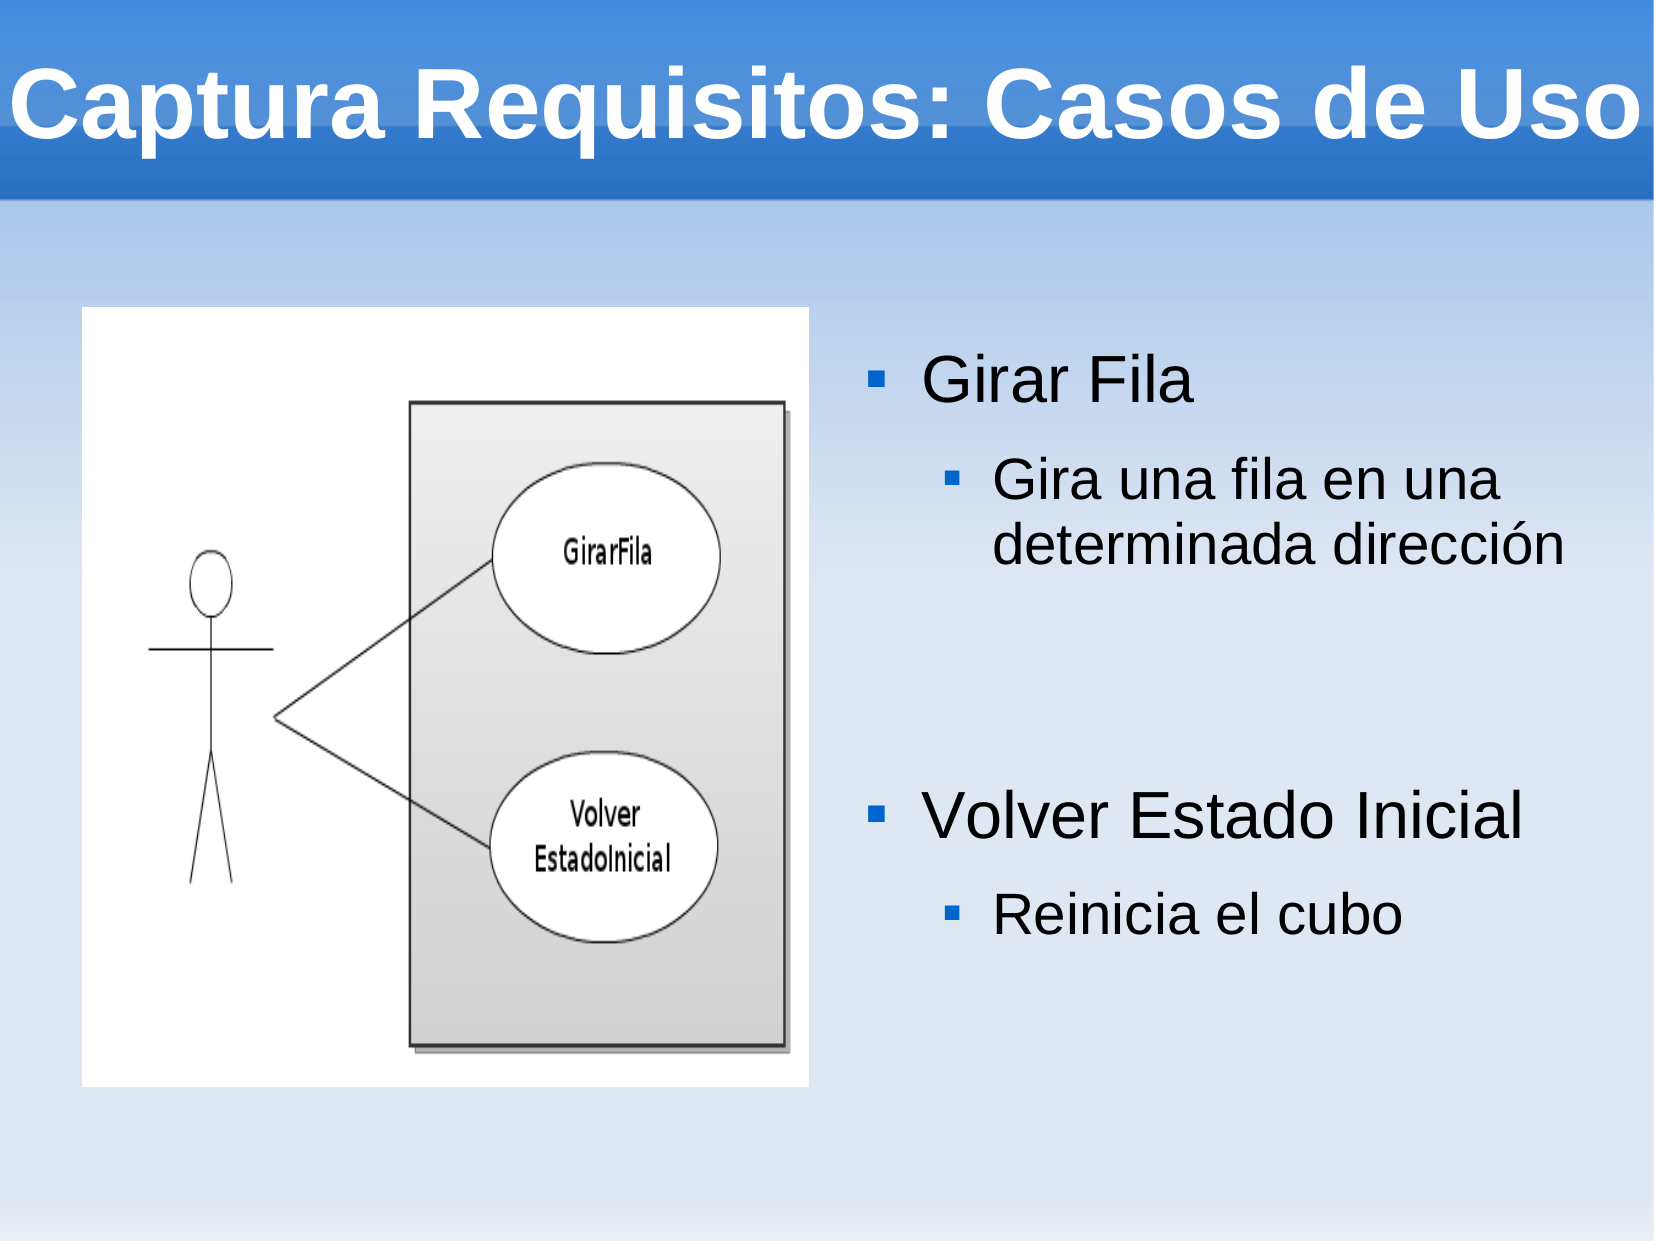

# Captura Requisitos: Casos de Uso
Girar Fila
Gira una fila en una determinada dirección
Volver Estado Inicial
Reinicia el cubo